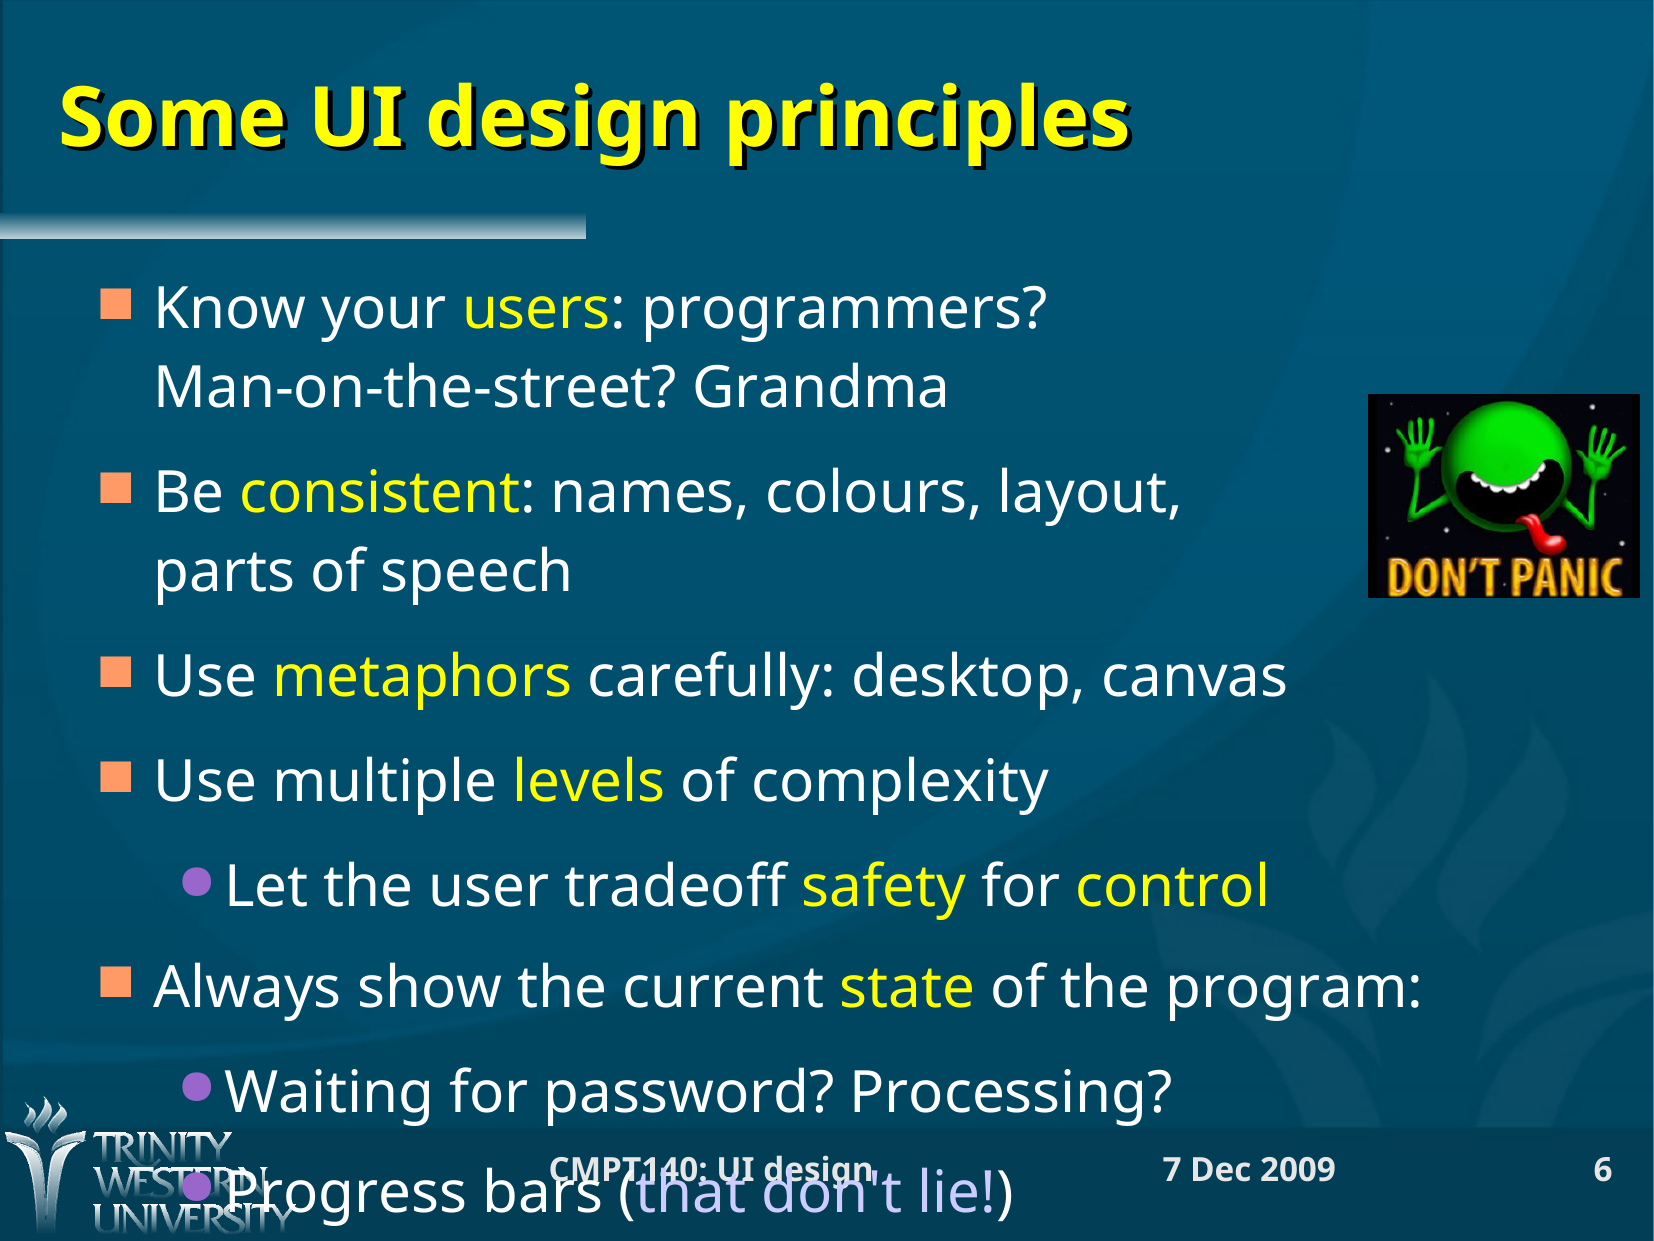

# Some UI design principles
Know your users: programmers?
Man-on-the-street? Grandma
Be consistent: names, colours, layout,
parts of speech
Use metaphors carefully: desktop, canvas
Use multiple levels of complexity
Let the user tradeoff safety for control
Always show the current state of the program:
Waiting for password? Processing?
Progress bars (that don't lie!)
CMPT140: UI design
7 Dec 2009
6